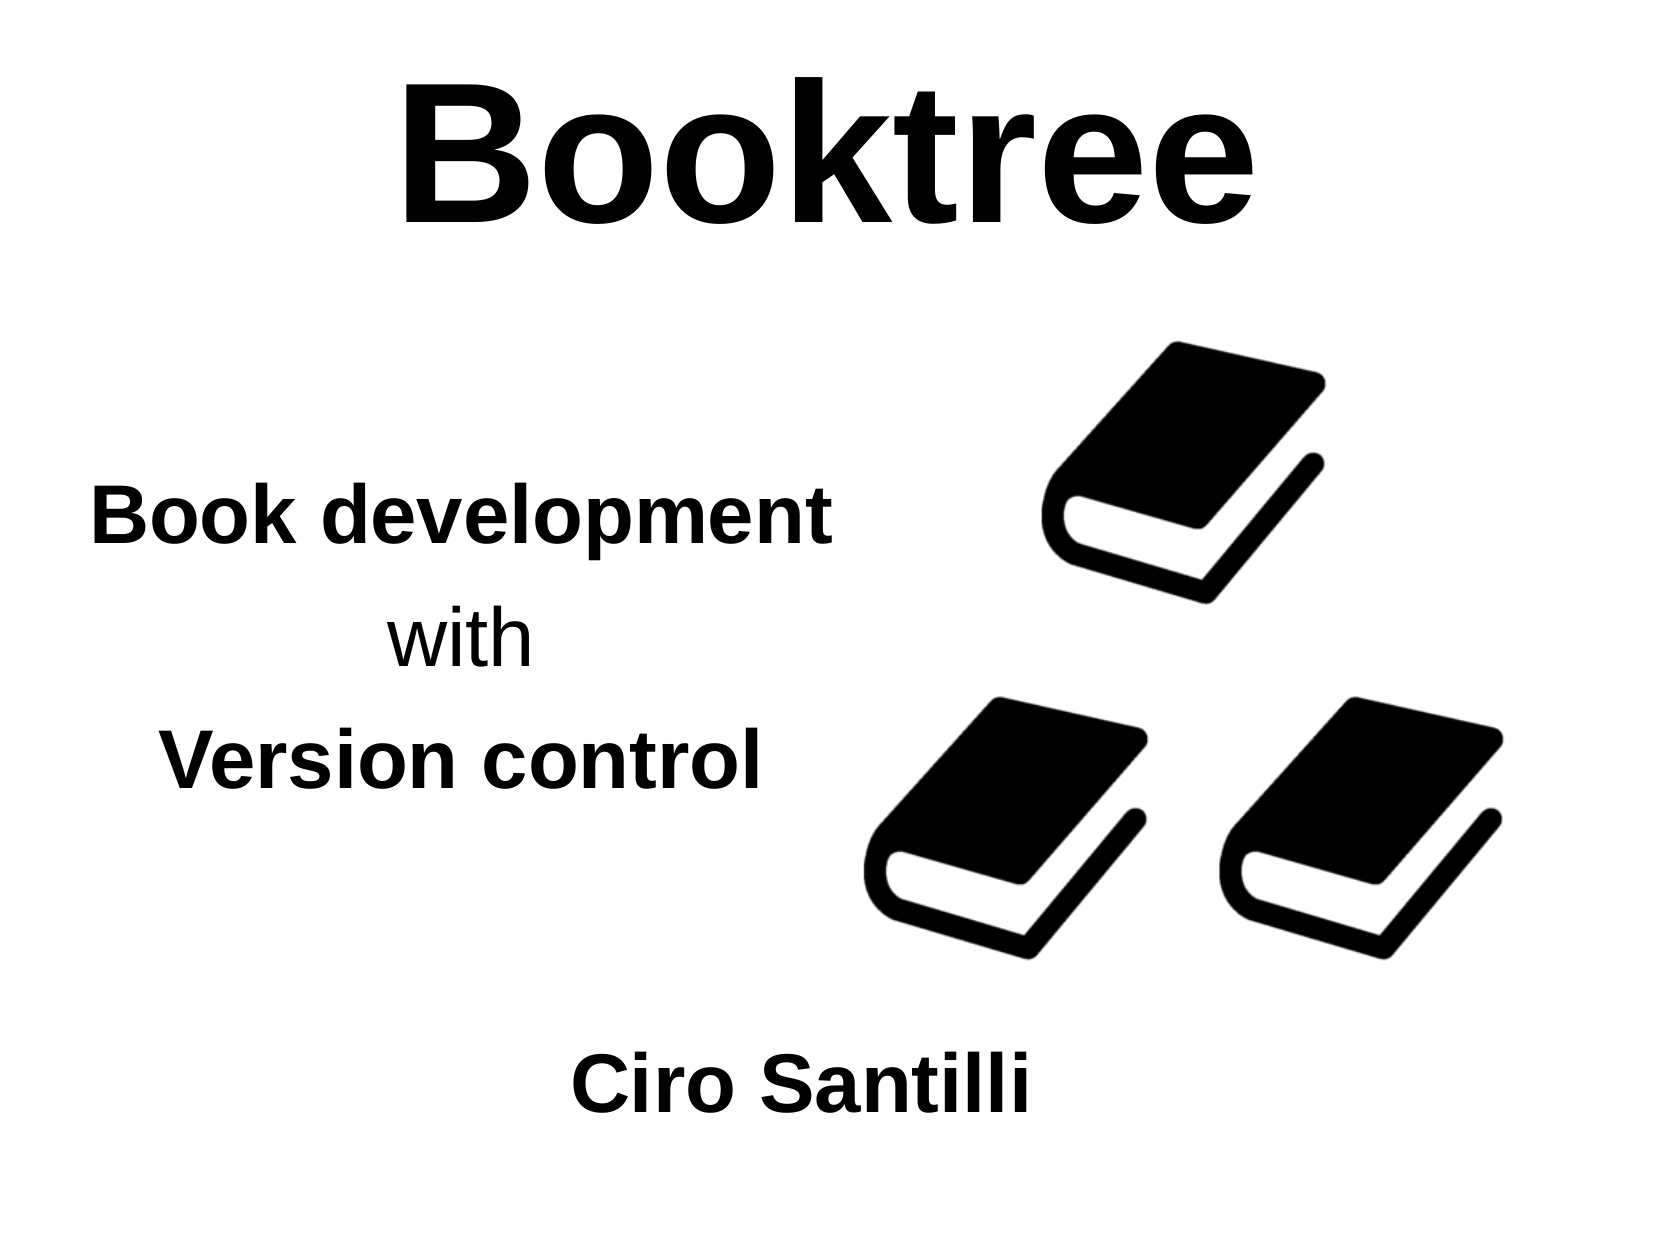

# Booktree
Book development
with
Version control
Ciro Santilli